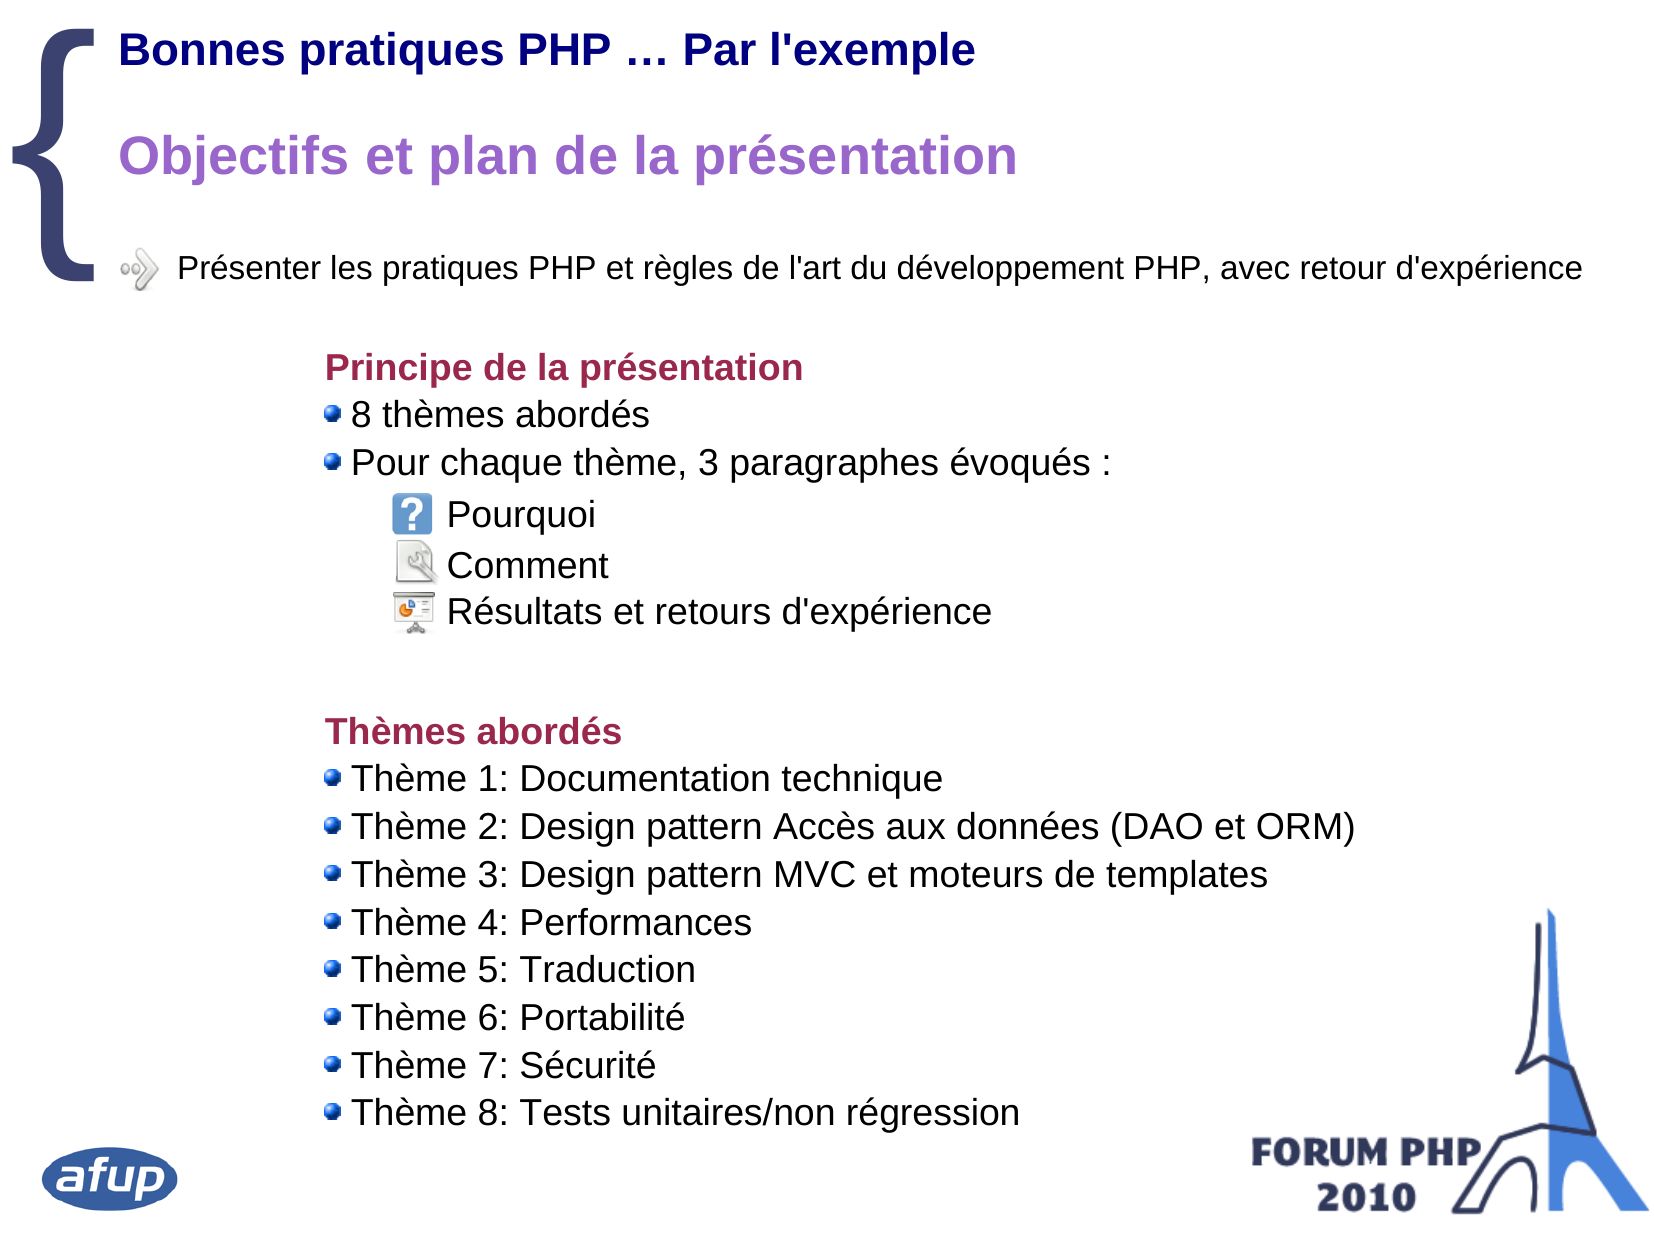

# Bonnes pratiques PHP … Par l'exemple Objectifs et plan de la présentation
Présenter les pratiques PHP et règles de l'art du développement PHP, avec retour d'expérience
Principe de la présentation
 8 thèmes abordés
 Pour chaque thème, 3 paragraphes évoqués :
Pourquoi
Comment
Résultats et retours d'expérience
Thèmes abordés
 Thème 1: Documentation technique
 Thème 2: Design pattern Accès aux données (DAO et ORM)
 Thème 3: Design pattern MVC et moteurs de templates
 Thème 4: Performances
 Thème 5: Traduction
 Thème 6: Portabilité
 Thème 7: Sécurité
 Thème 8: Tests unitaires/non régression